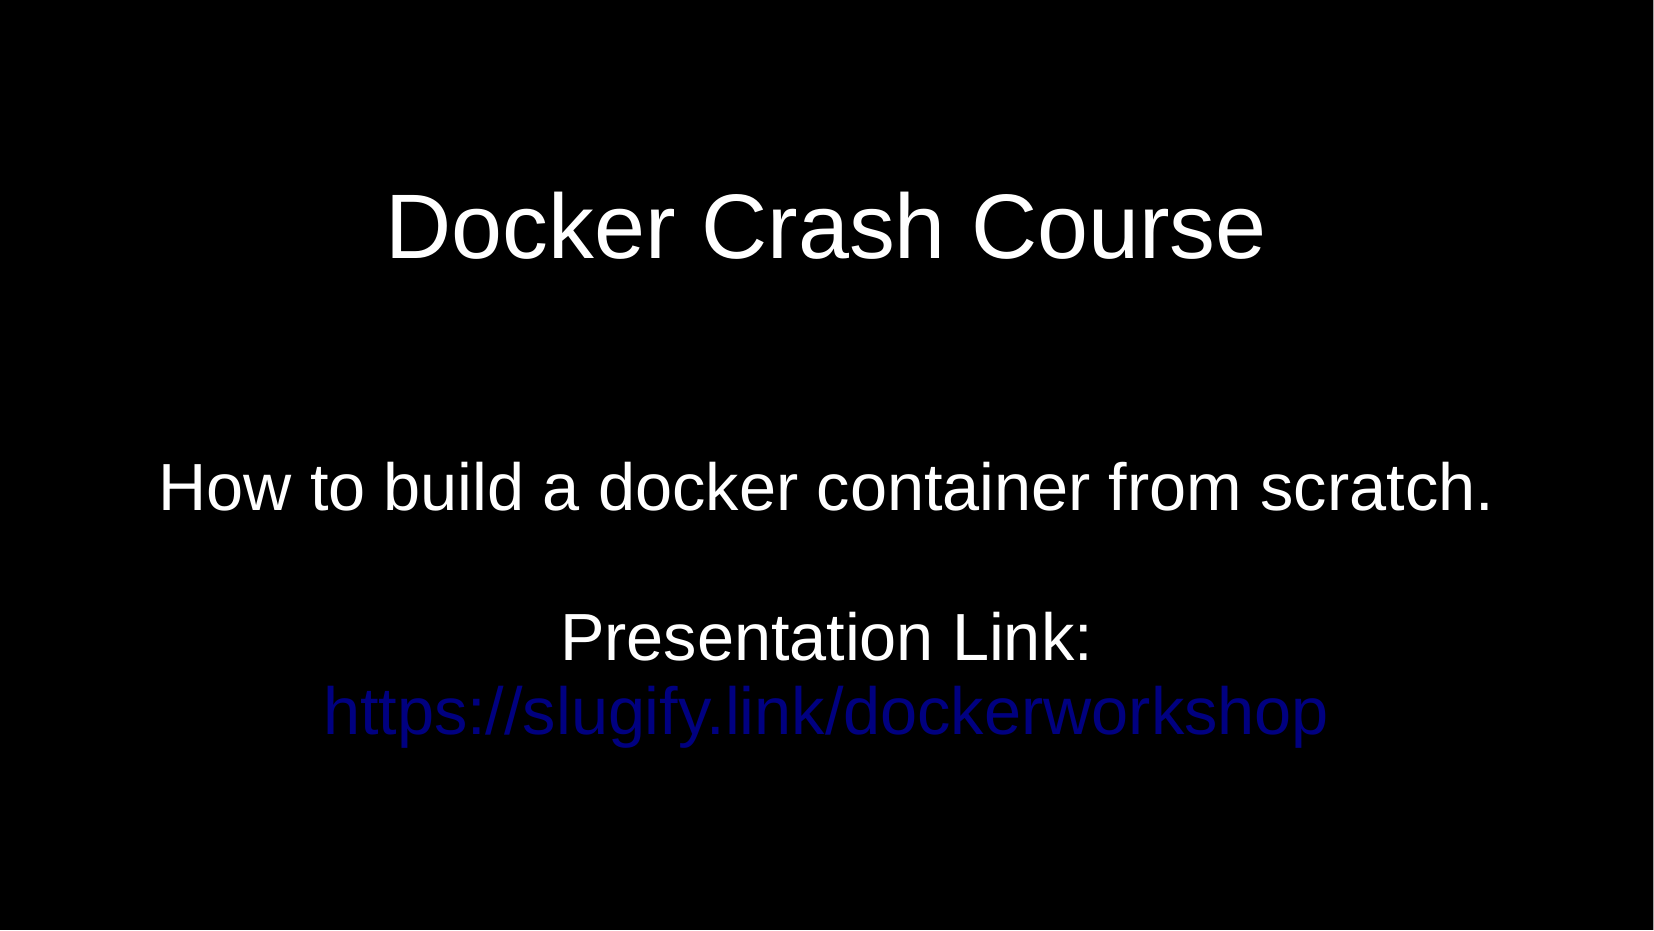

# Docker Crash Course
How to build a docker container from scratch.
Presentation Link:
https://slugify.link/dockerworkshop